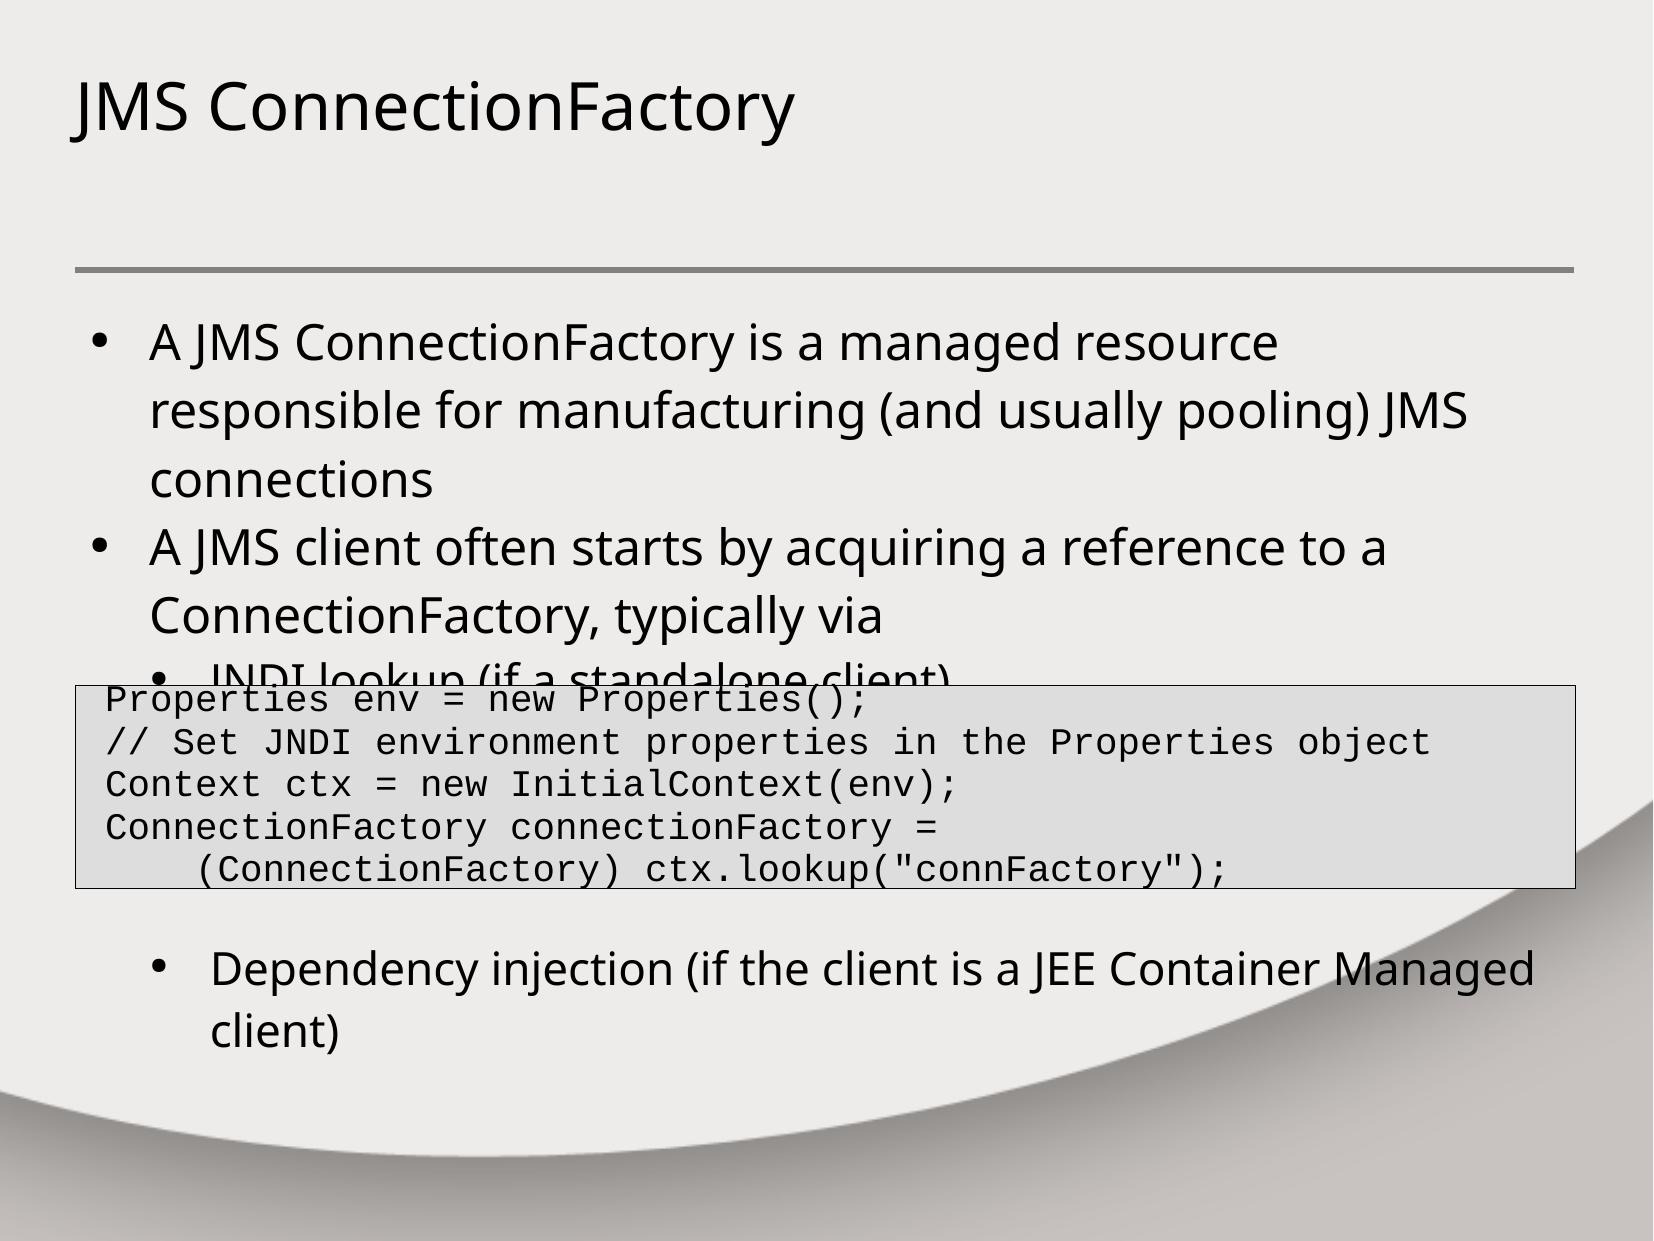

# JMS ConnectionFactory
A JMS ConnectionFactory is a managed resource responsible for manufacturing (and usually pooling) JMS connections
A JMS client often starts by acquiring a reference to a ConnectionFactory, typically via
JNDI lookup (if a standalone client)
Dependency injection (if the client is a JEE Container Managed client)
Properties env = new Properties();
// Set JNDI environment properties in the Properties object
Context ctx = new InitialContext(env);
ConnectionFactory connectionFactory =
 (ConnectionFactory) ctx.lookup("connFactory");